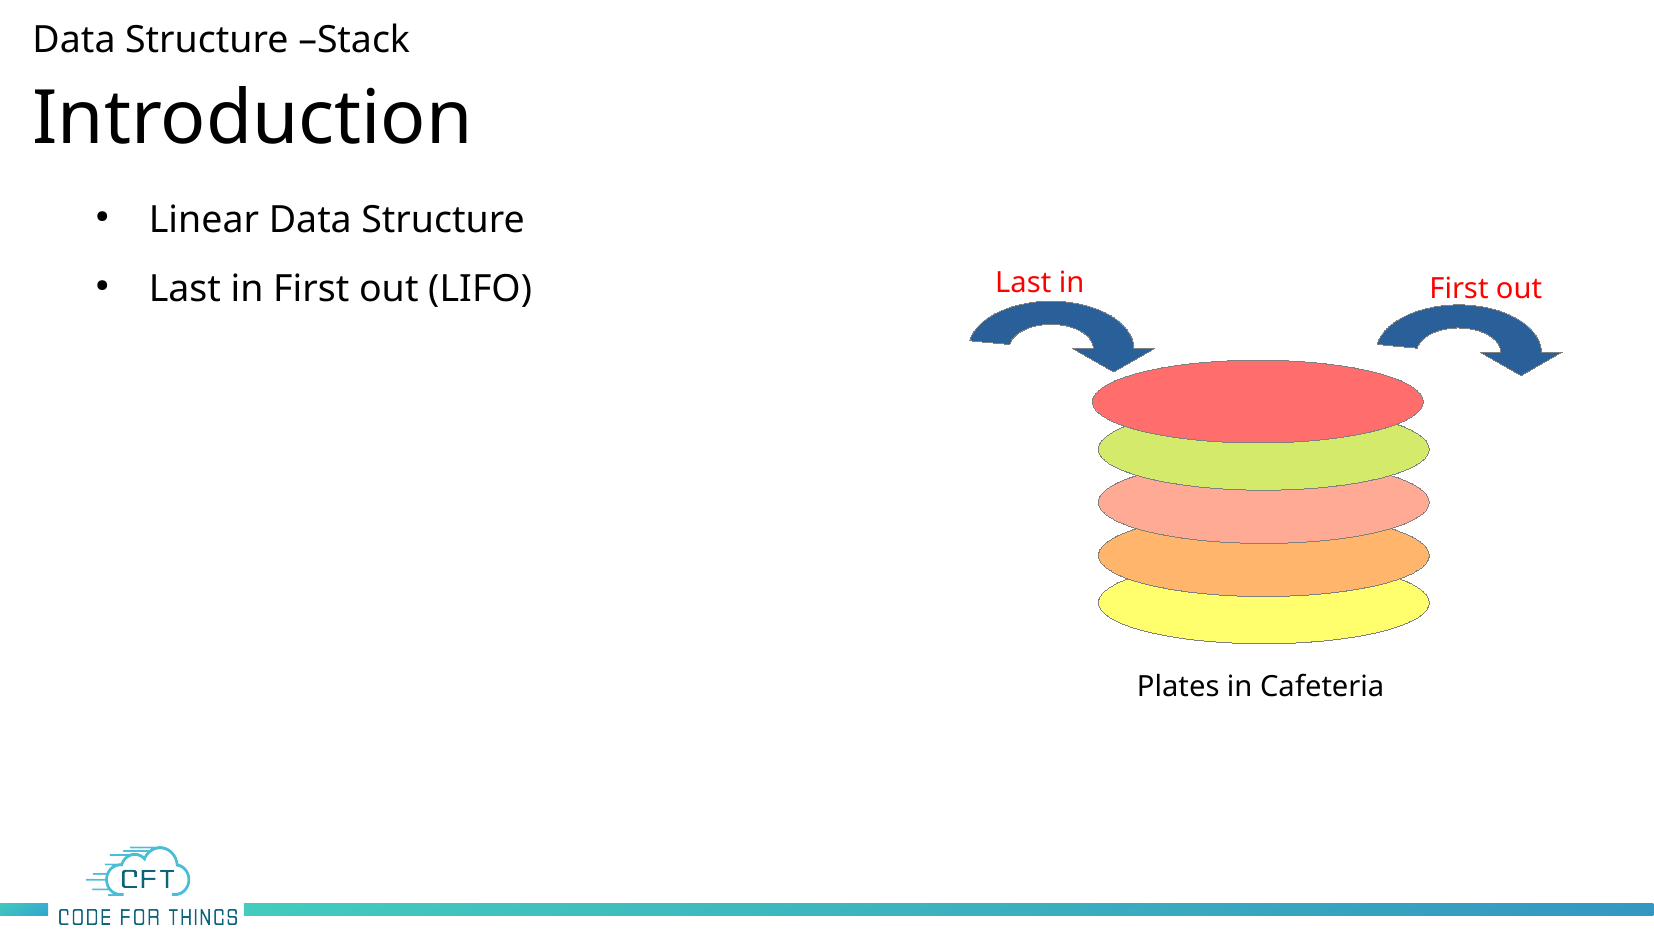

# Data Structure –Stack Introduction
Linear Data Structure
Last in
Last in First out (LIFO)
First out
Plates in Cafeteria